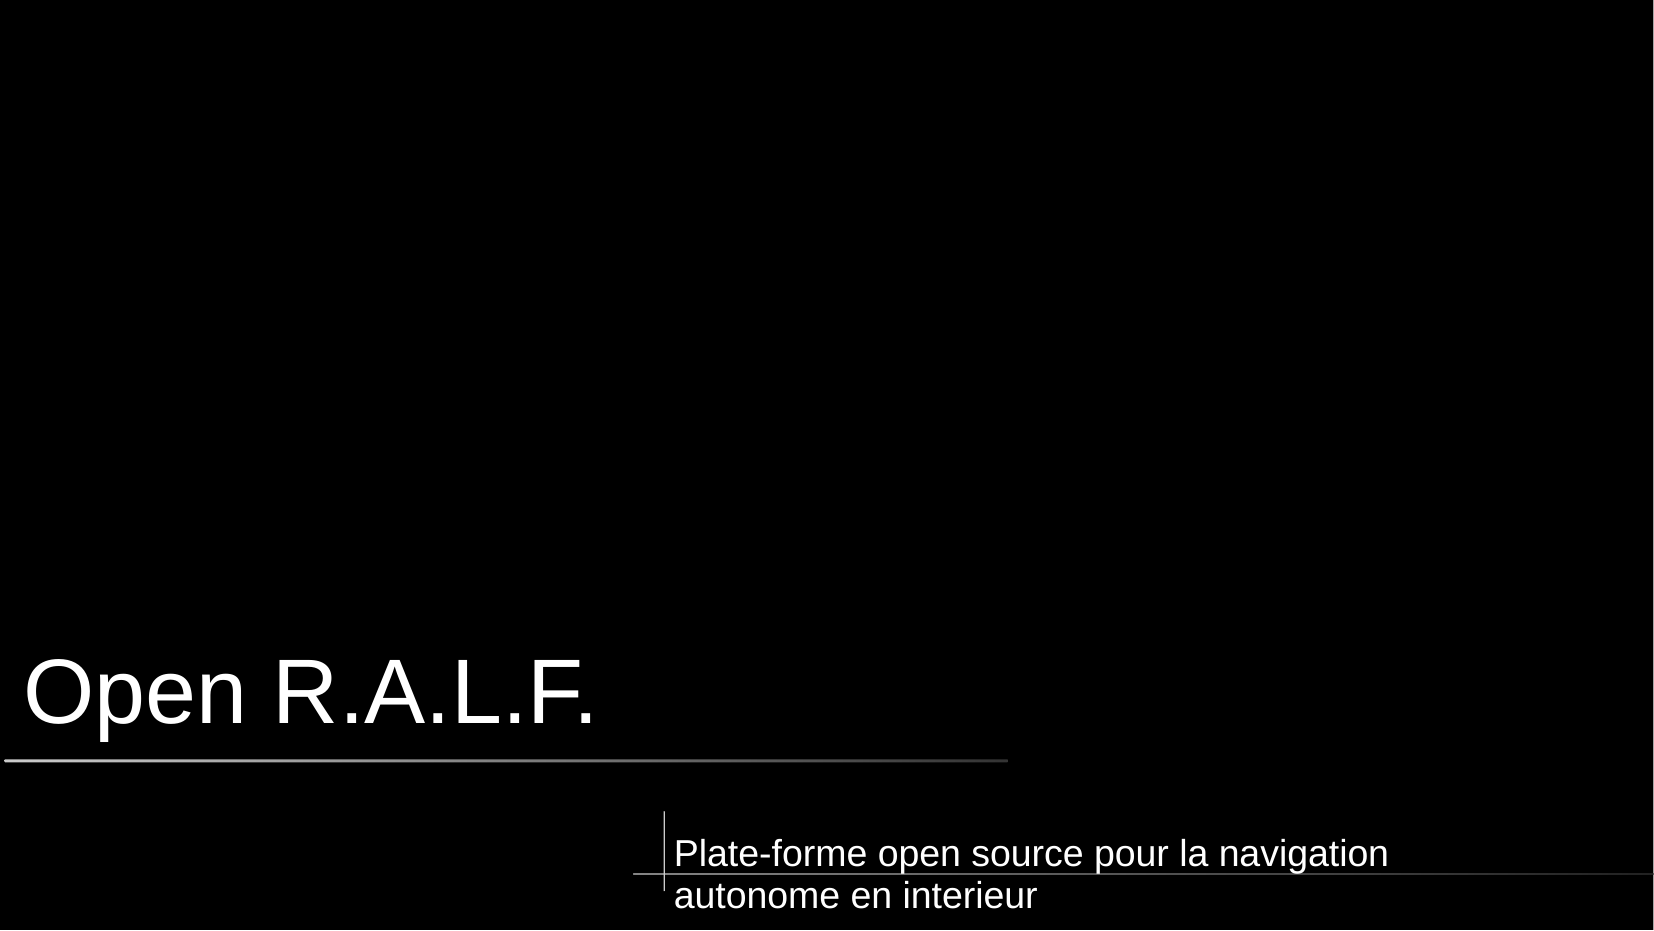

# Open R.A.L.F.
Plate-forme open source pour la navigation autonome en interieur